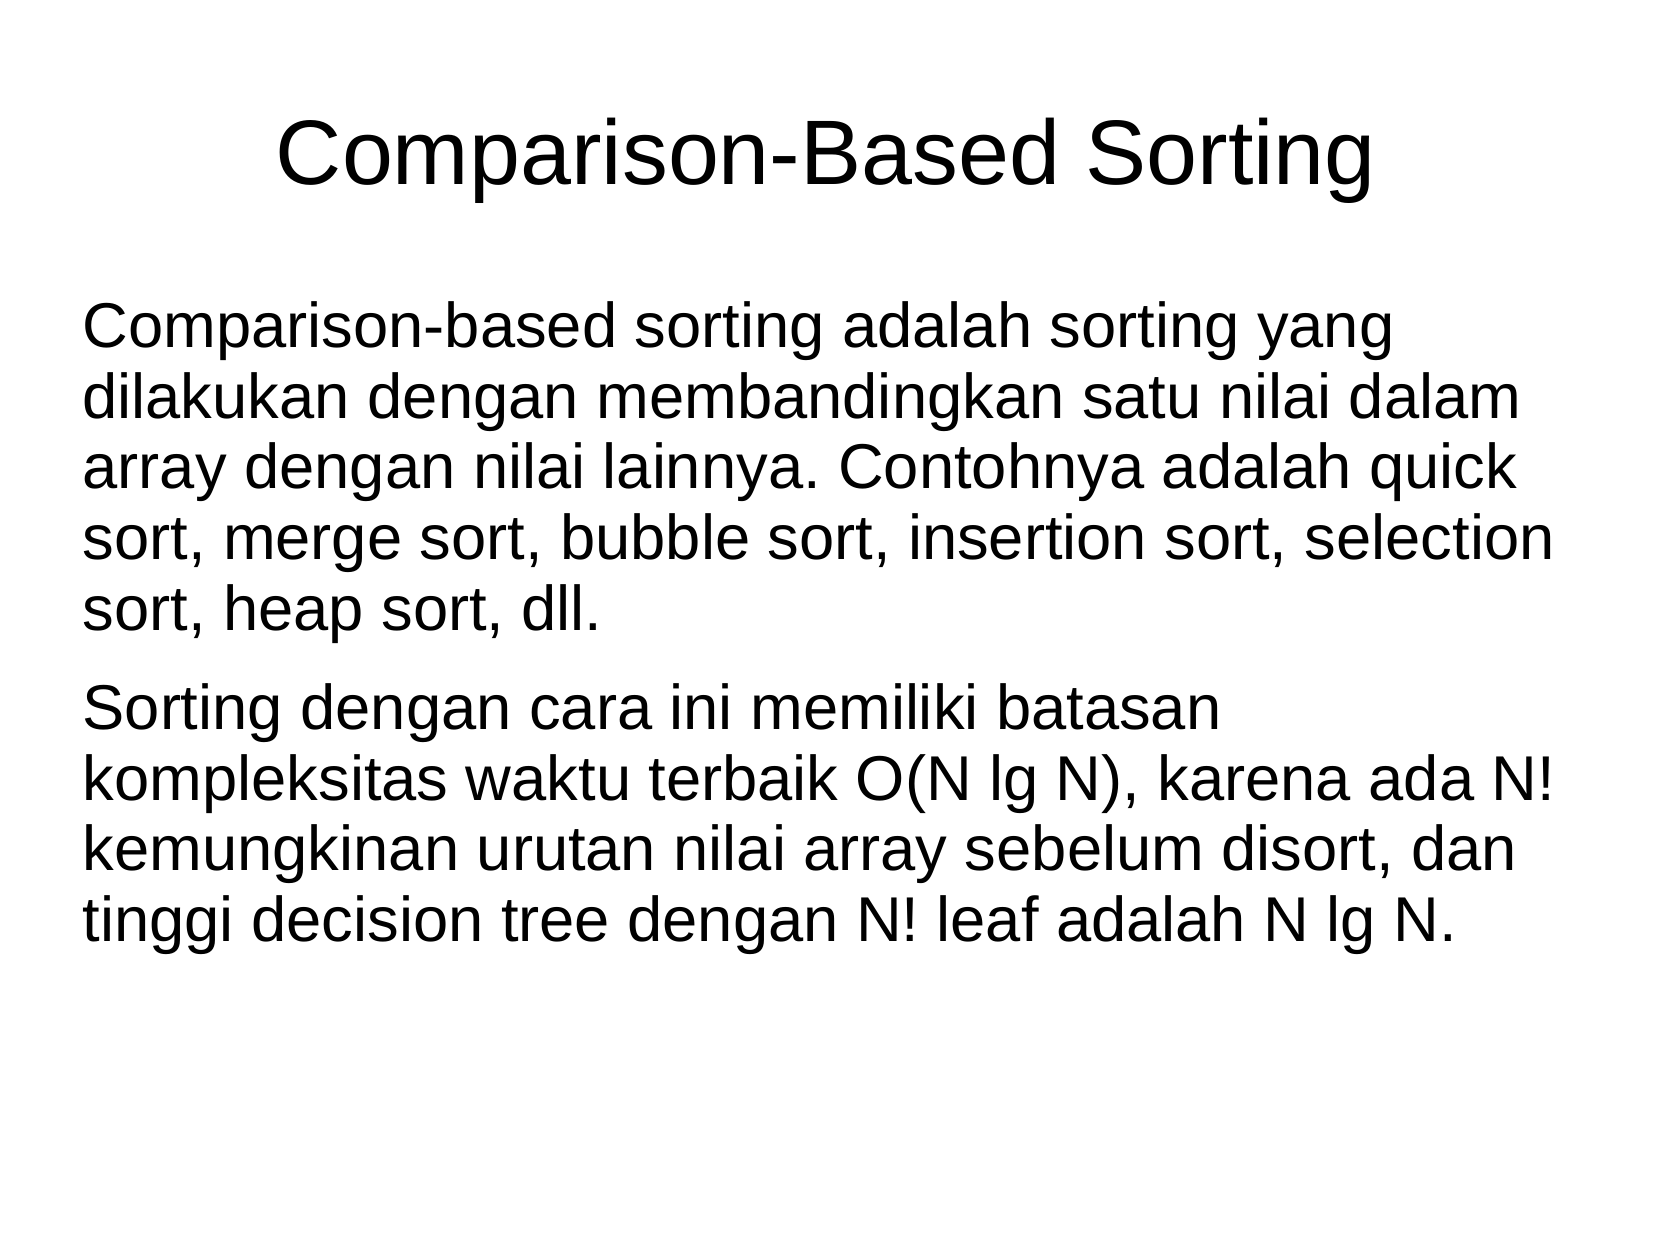

# Comparison-Based Sorting
Comparison-based sorting adalah sorting yang dilakukan dengan membandingkan satu nilai dalam array dengan nilai lainnya. Contohnya adalah quick sort, merge sort, bubble sort, insertion sort, selection sort, heap sort, dll.
Sorting dengan cara ini memiliki batasan kompleksitas waktu terbaik O(N lg N), karena ada N! kemungkinan urutan nilai array sebelum disort, dan tinggi decision tree dengan N! leaf adalah N lg N.